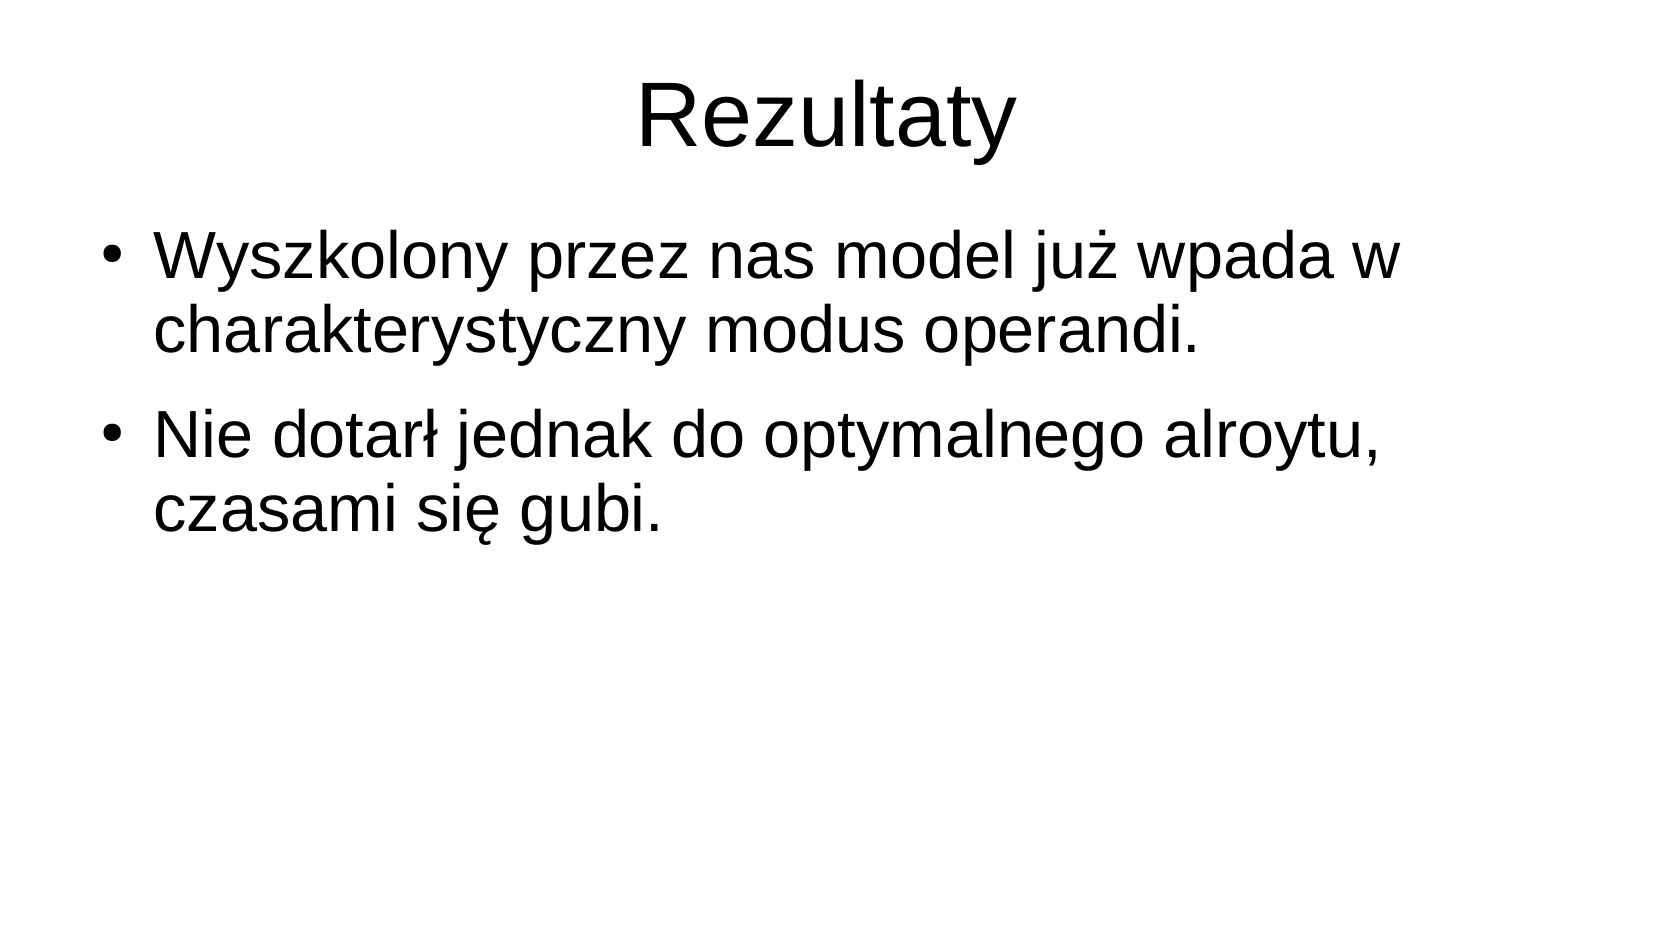

# Rezultaty
Wyszkolony przez nas model już wpada w charakterystyczny modus operandi.
Nie dotarł jednak do optymalnego alroytu, czasami się gubi.